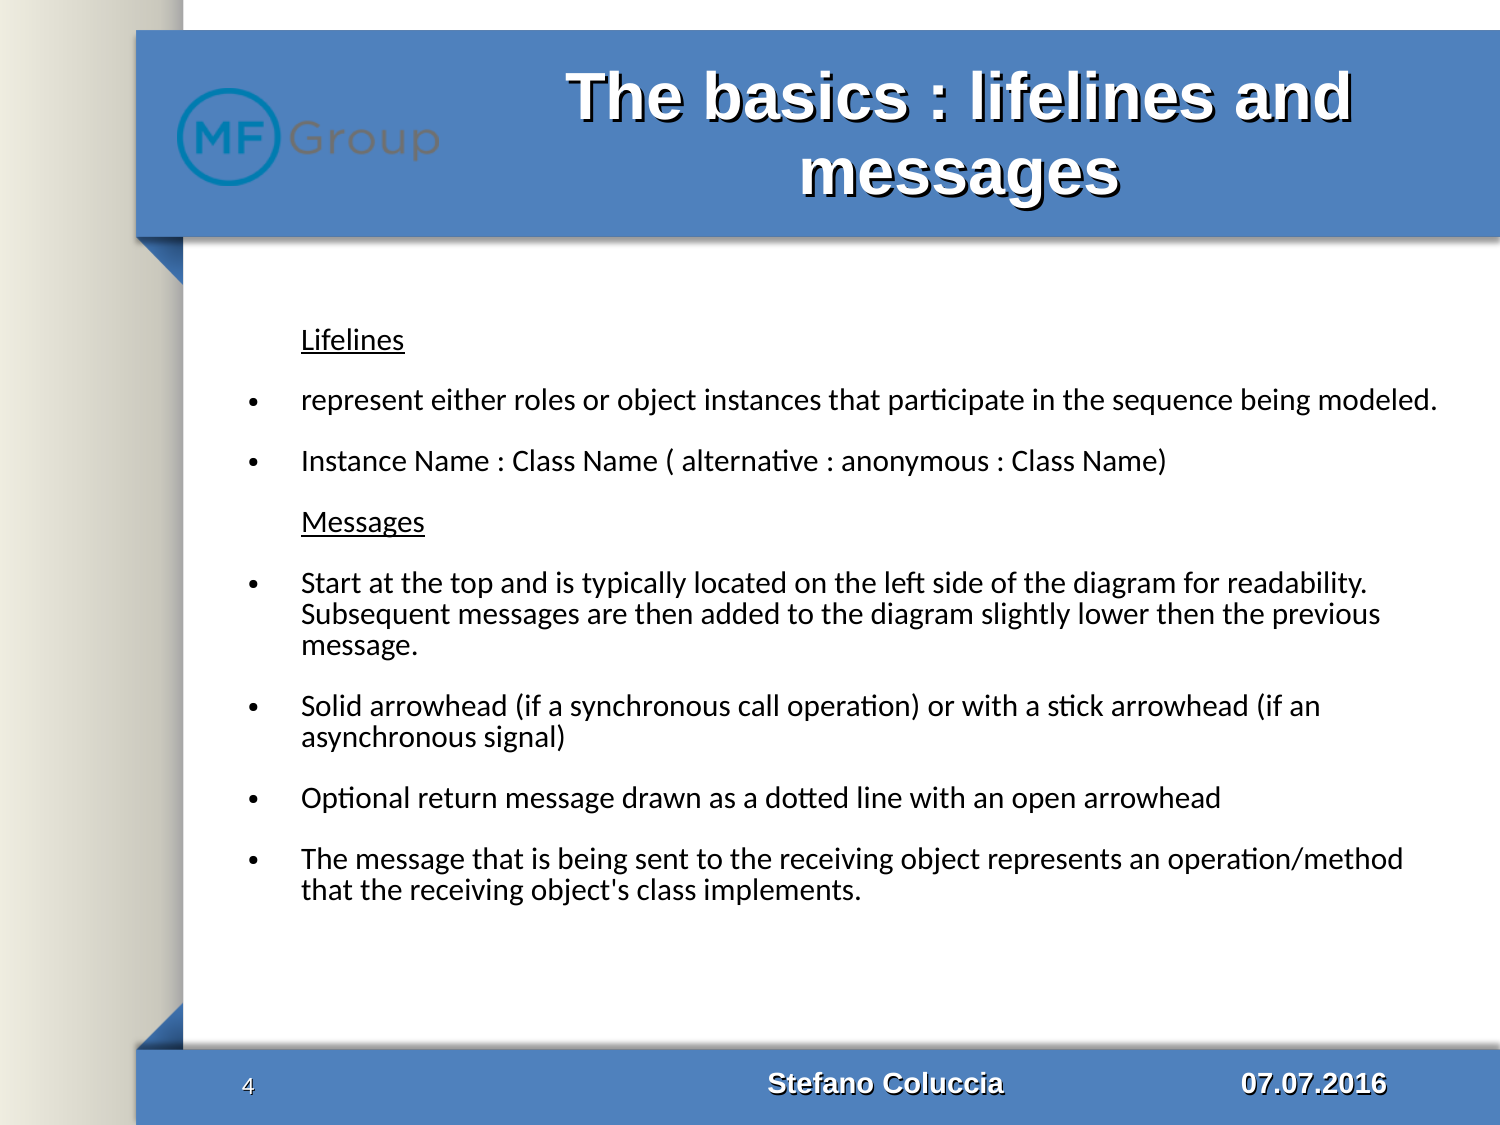

# The basics : lifelines and messages
Lifelines
represent either roles or object instances that participate in the sequence being modeled.
Instance Name : Class Name ( alternative : anonymous : Class Name)
Messages
Start at the top and is typically located on the left side of the diagram for readability. Subsequent messages are then added to the diagram slightly lower then the previous message.
Solid arrowhead (if a synchronous call operation) or with a stick arrowhead (if an asynchronous signal)
Optional return message drawn as a dotted line with an open arrowhead
The message that is being sent to the receiving object represents an operation/method that the receiving object's class implements.
4
Stefano Coluccia
07.07.2016